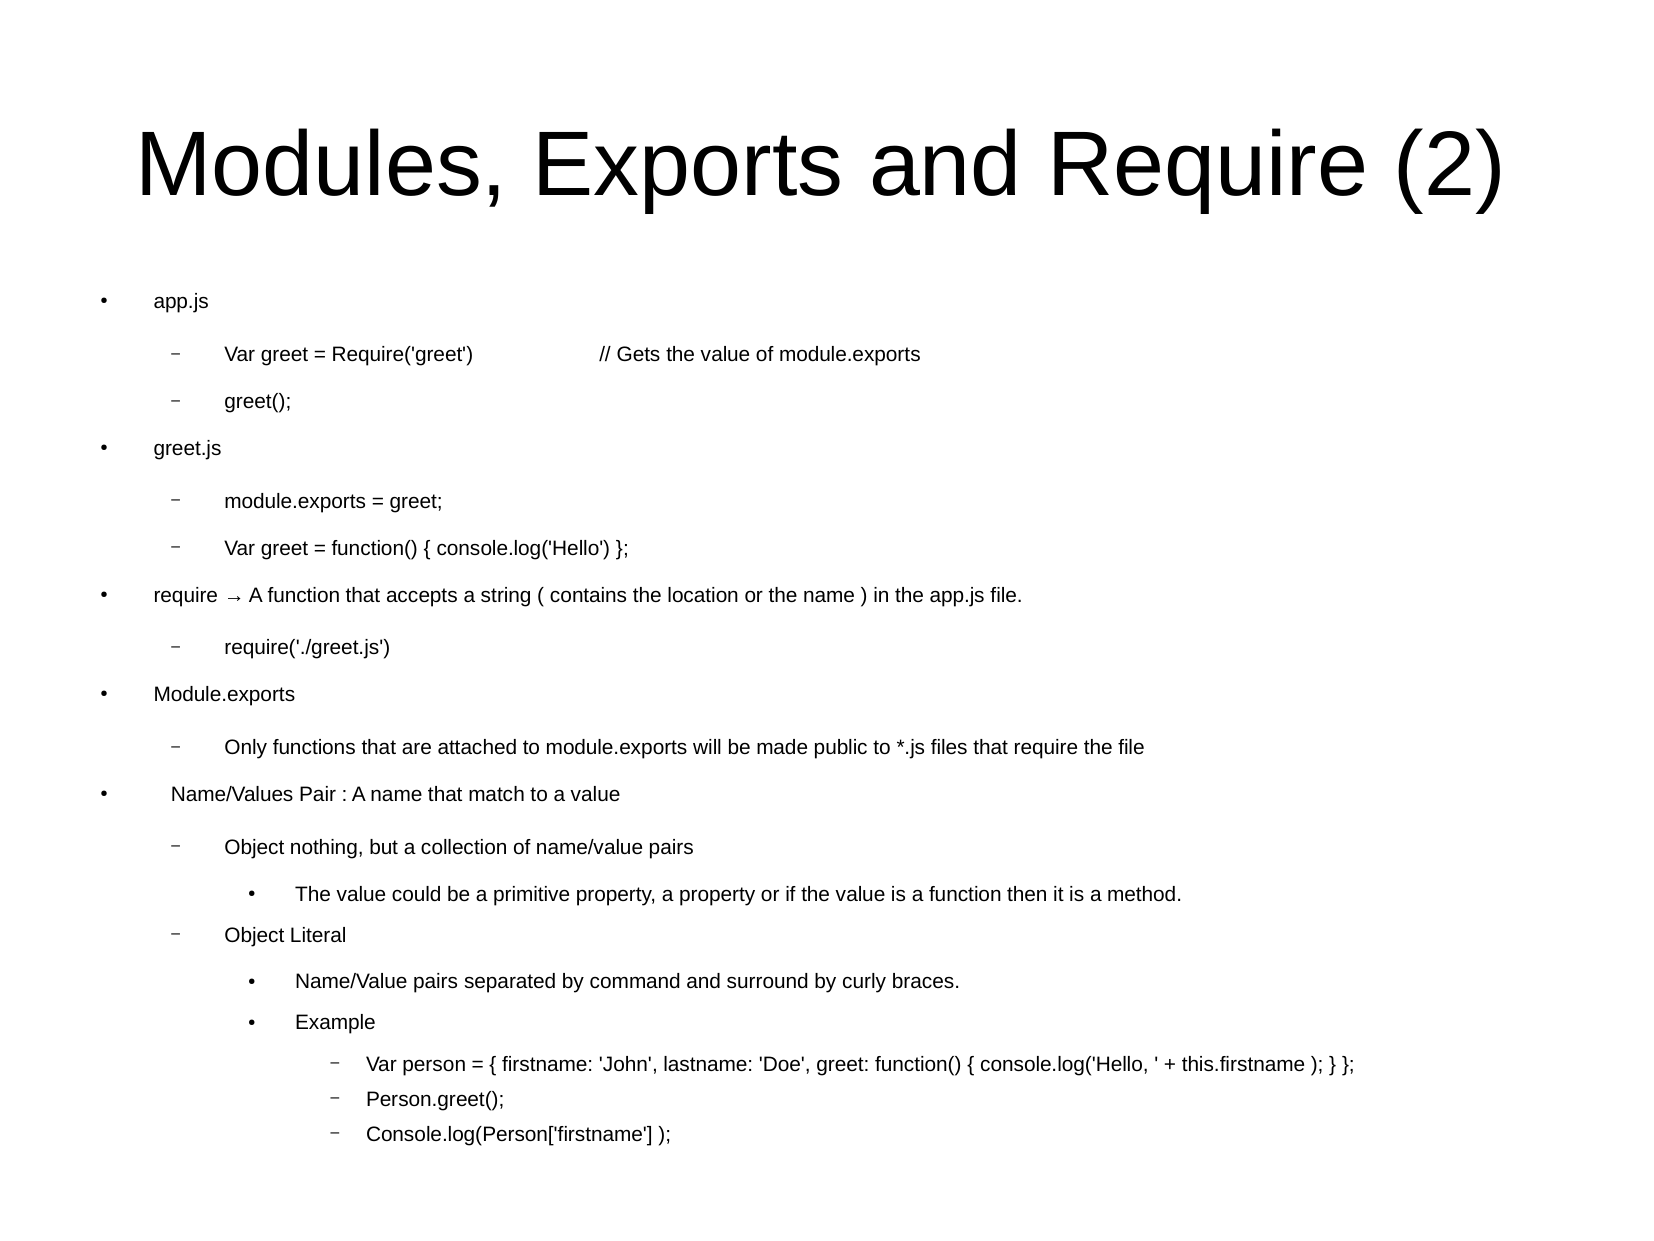

# Modules, Exports and Require (2)
app.js
Var greet = Require('greet') 		// Gets the value of module.exports
greet();
greet.js
module.exports = greet;
Var greet = function() { console.log('Hello') };
require → A function that accepts a string ( contains the location or the name ) in the app.js file.
require('./greet.js')
Module.exports
Only functions that are attached to module.exports will be made public to *.js files that require the file
 Name/Values Pair : A name that match to a value
Object nothing, but a collection of name/value pairs
The value could be a primitive property, a property or if the value is a function then it is a method.
Object Literal
Name/Value pairs separated by command and surround by curly braces.
Example
Var person = { firstname: 'John', lastname: 'Doe', greet: function() { console.log('Hello, ' + this.firstname ); } };
Person.greet();
Console.log(Person['firstname'] );